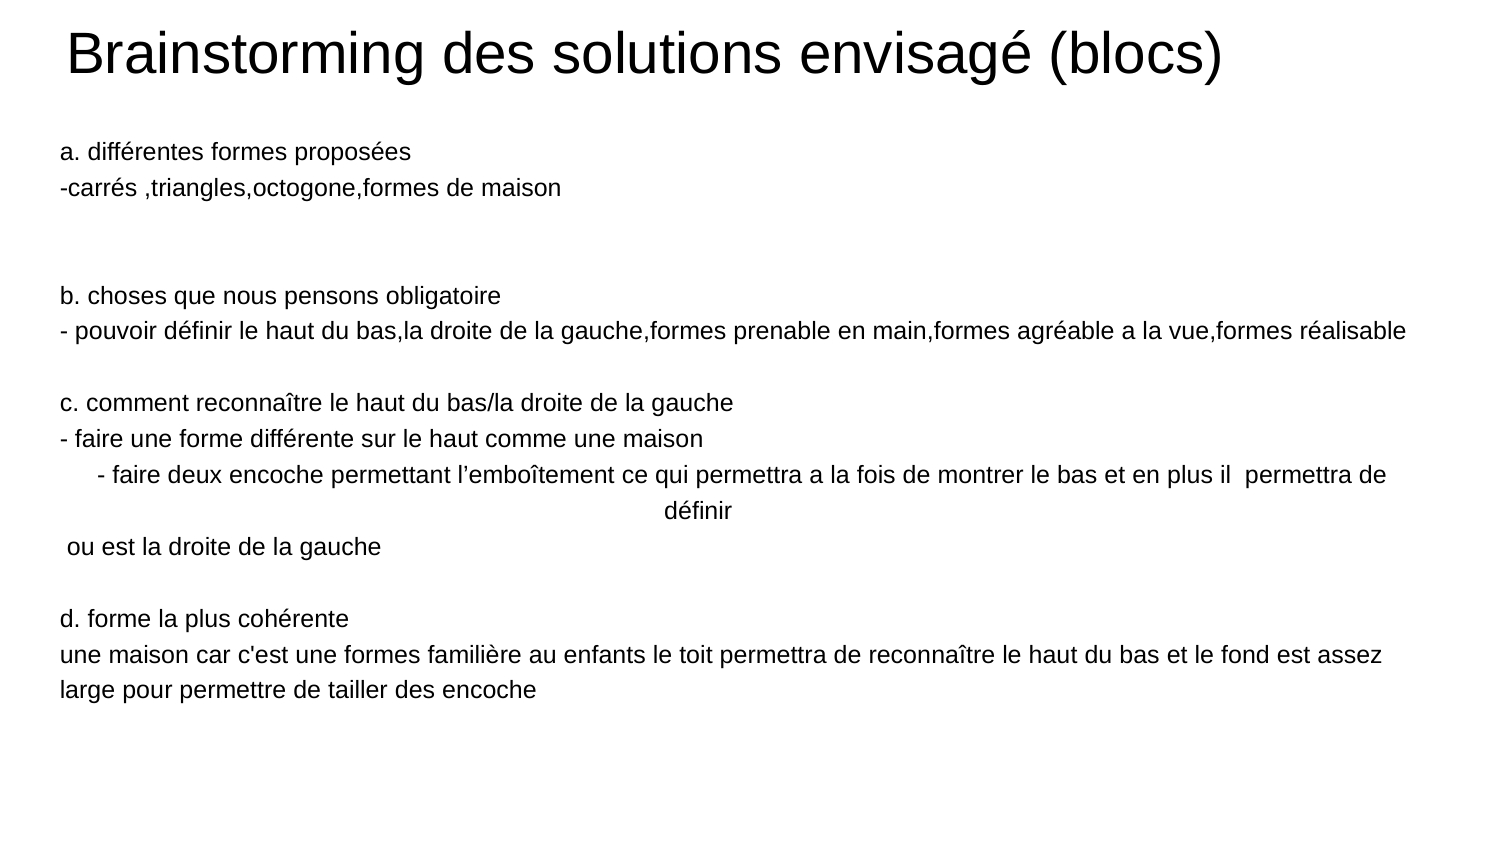

# Brainstorming des solutions envisagé (blocs)
a. différentes formes proposées
-carrés ,triangles,octogone,formes de maison
b. choses que nous pensons obligatoire
- pouvoir définir le haut du bas,la droite de la gauche,formes prenable en main,formes agréable a la vue,formes réalisable
c. comment reconnaître le haut du bas/la droite de la gauche
- faire une forme différente sur le haut comme une maison
- faire deux encoche permettant l’emboîtement ce qui permettra a la fois de montrer le bas et en plus il permettra de définir
 ou est la droite de la gauche
d. forme la plus cohérente
une maison car c'est une formes familière au enfants le toit permettra de reconnaître le haut du bas et le fond est assez large pour permettre de tailler des encoche